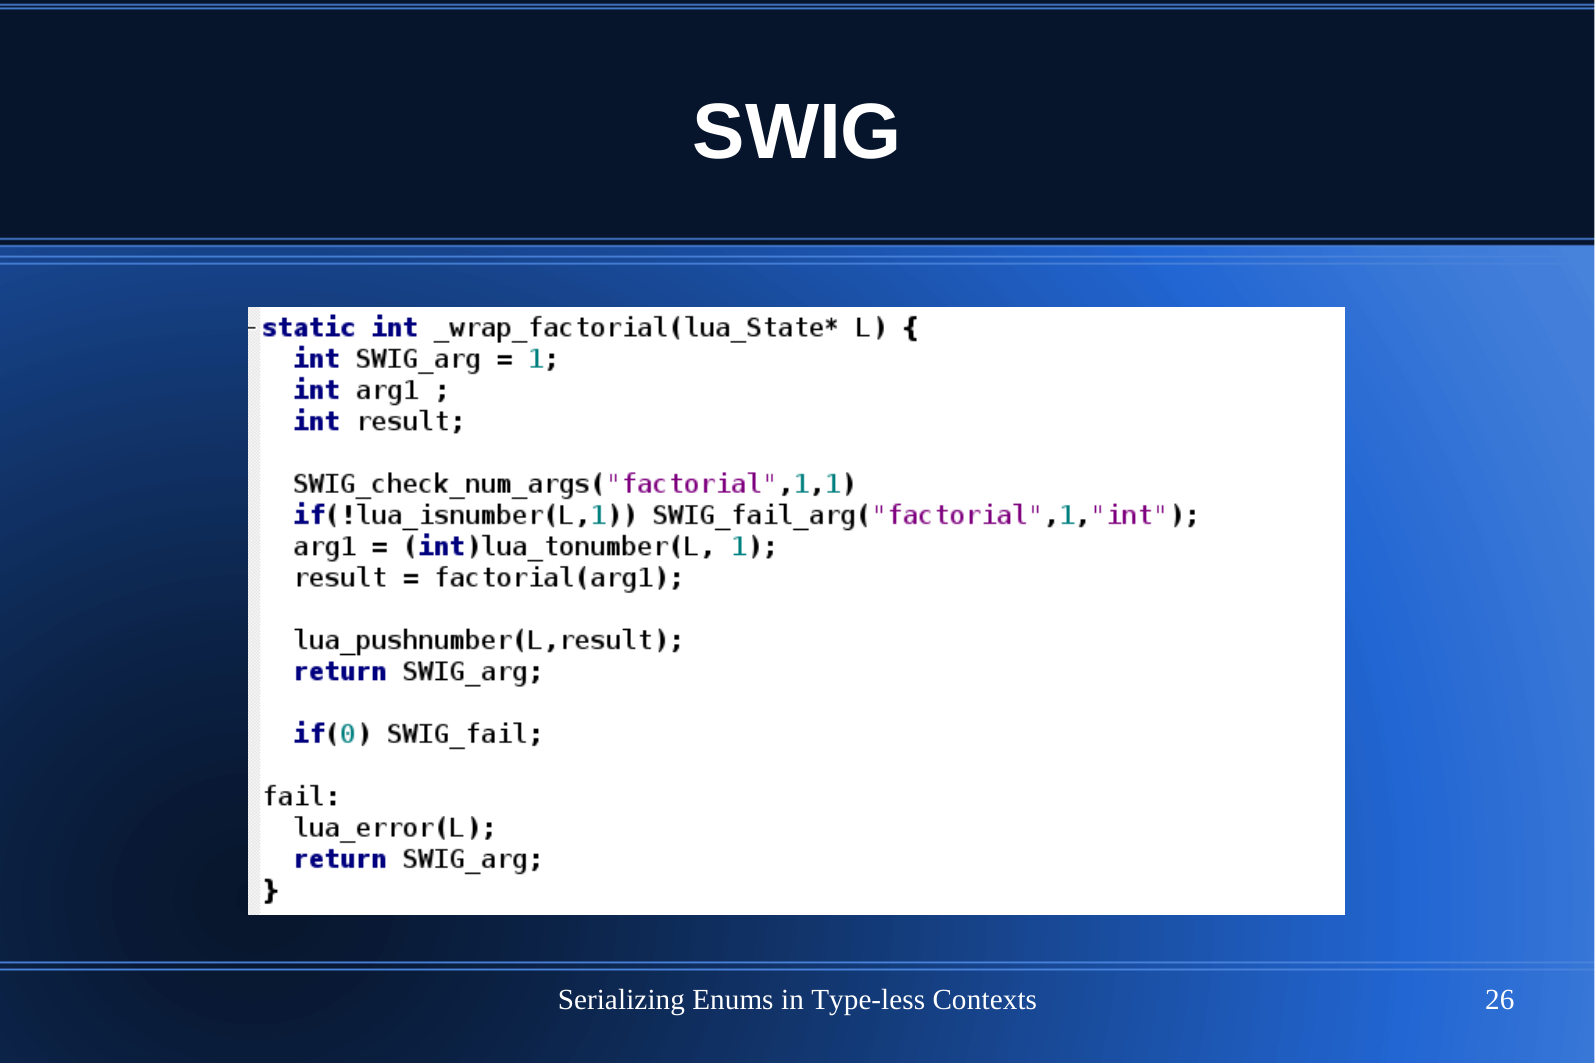

# SWIG
Serializing Enums in Type-less Contexts
26